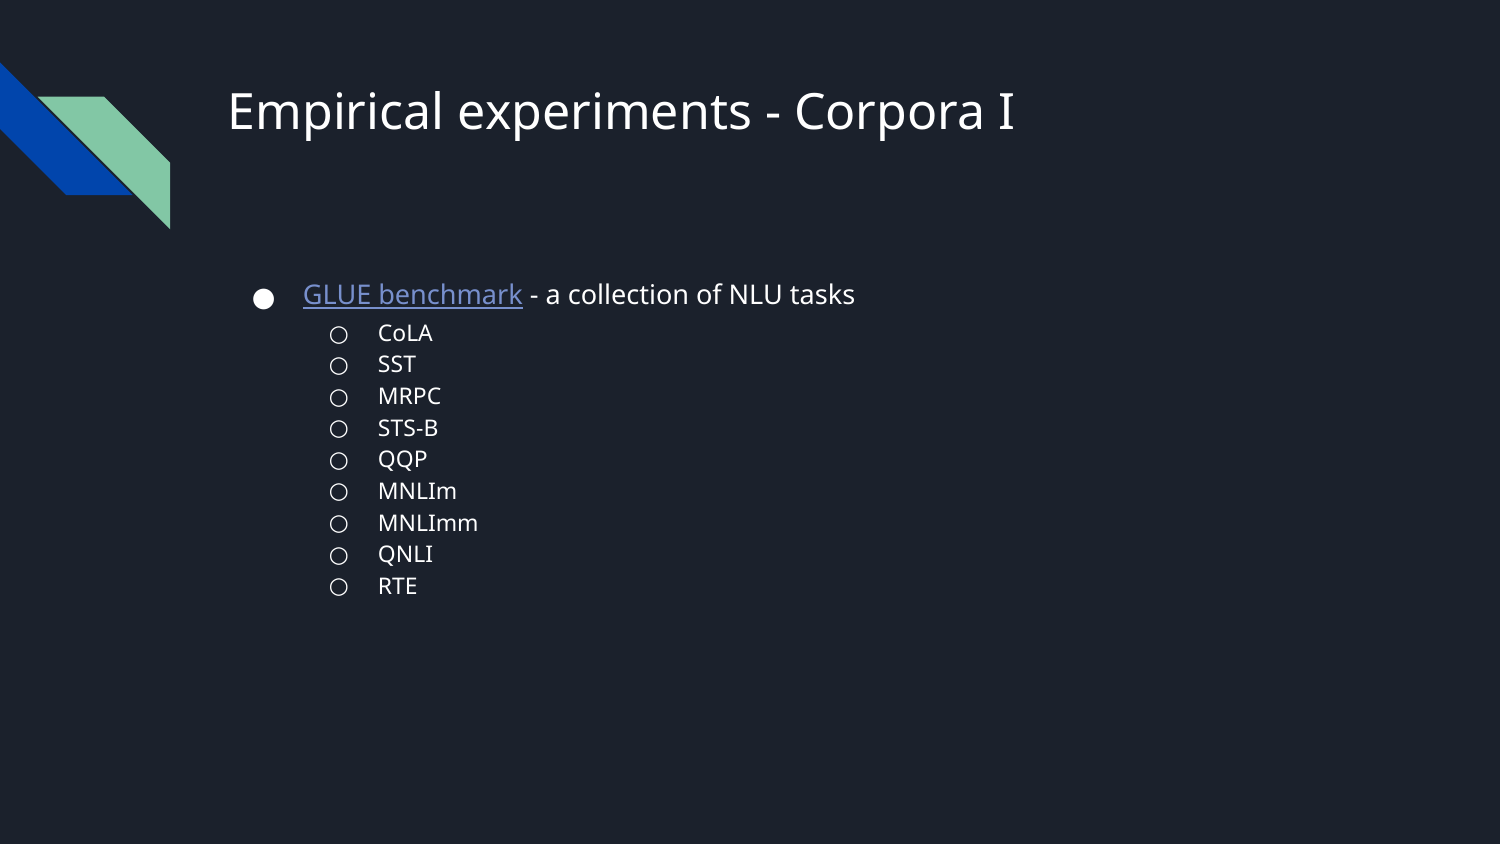

# Empirical experiments - Corpora I
GLUE benchmark - a collection of NLU tasks
CoLA
SST
MRPC
STS-B
QQP
MNLIm
MNLImm
QNLI
RTE